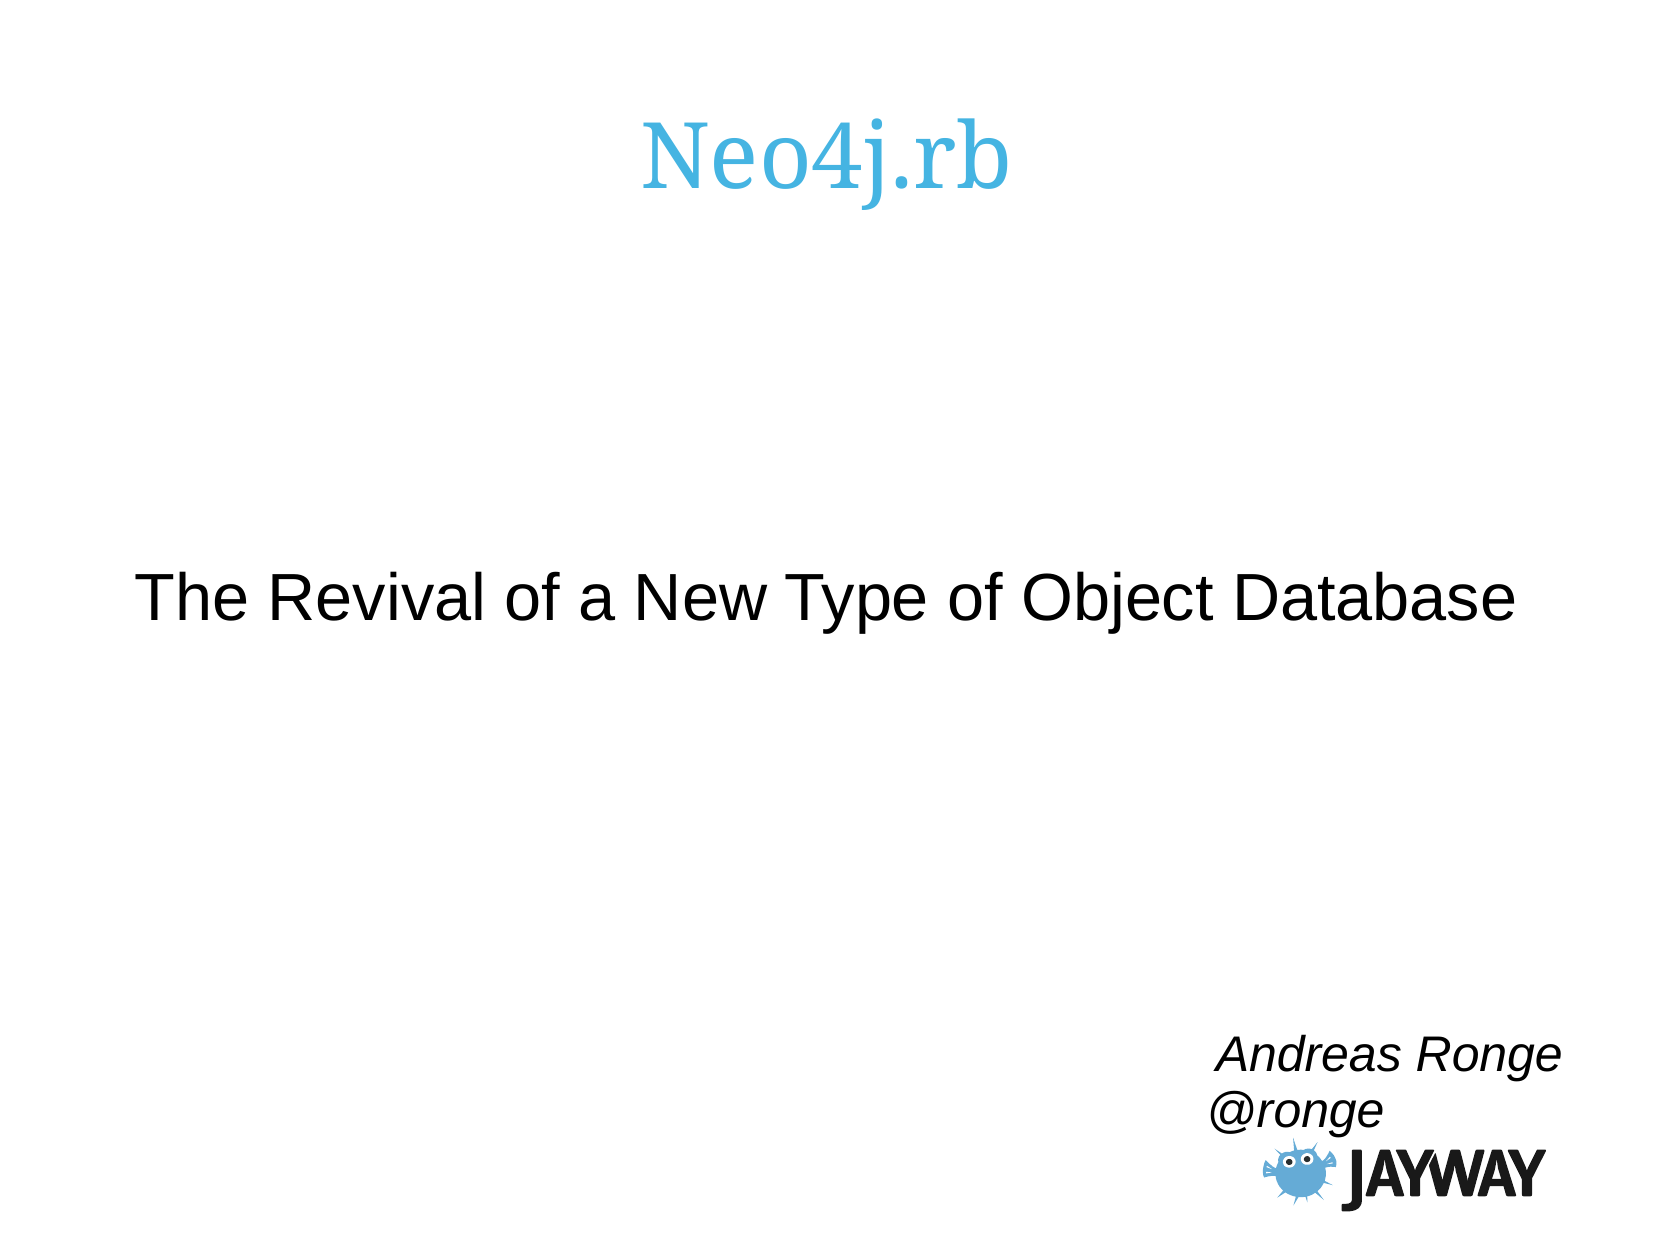

# Neo4j.rb
The Revival of a New Type of Object Database
															Andreas Ronge
											 @ronge